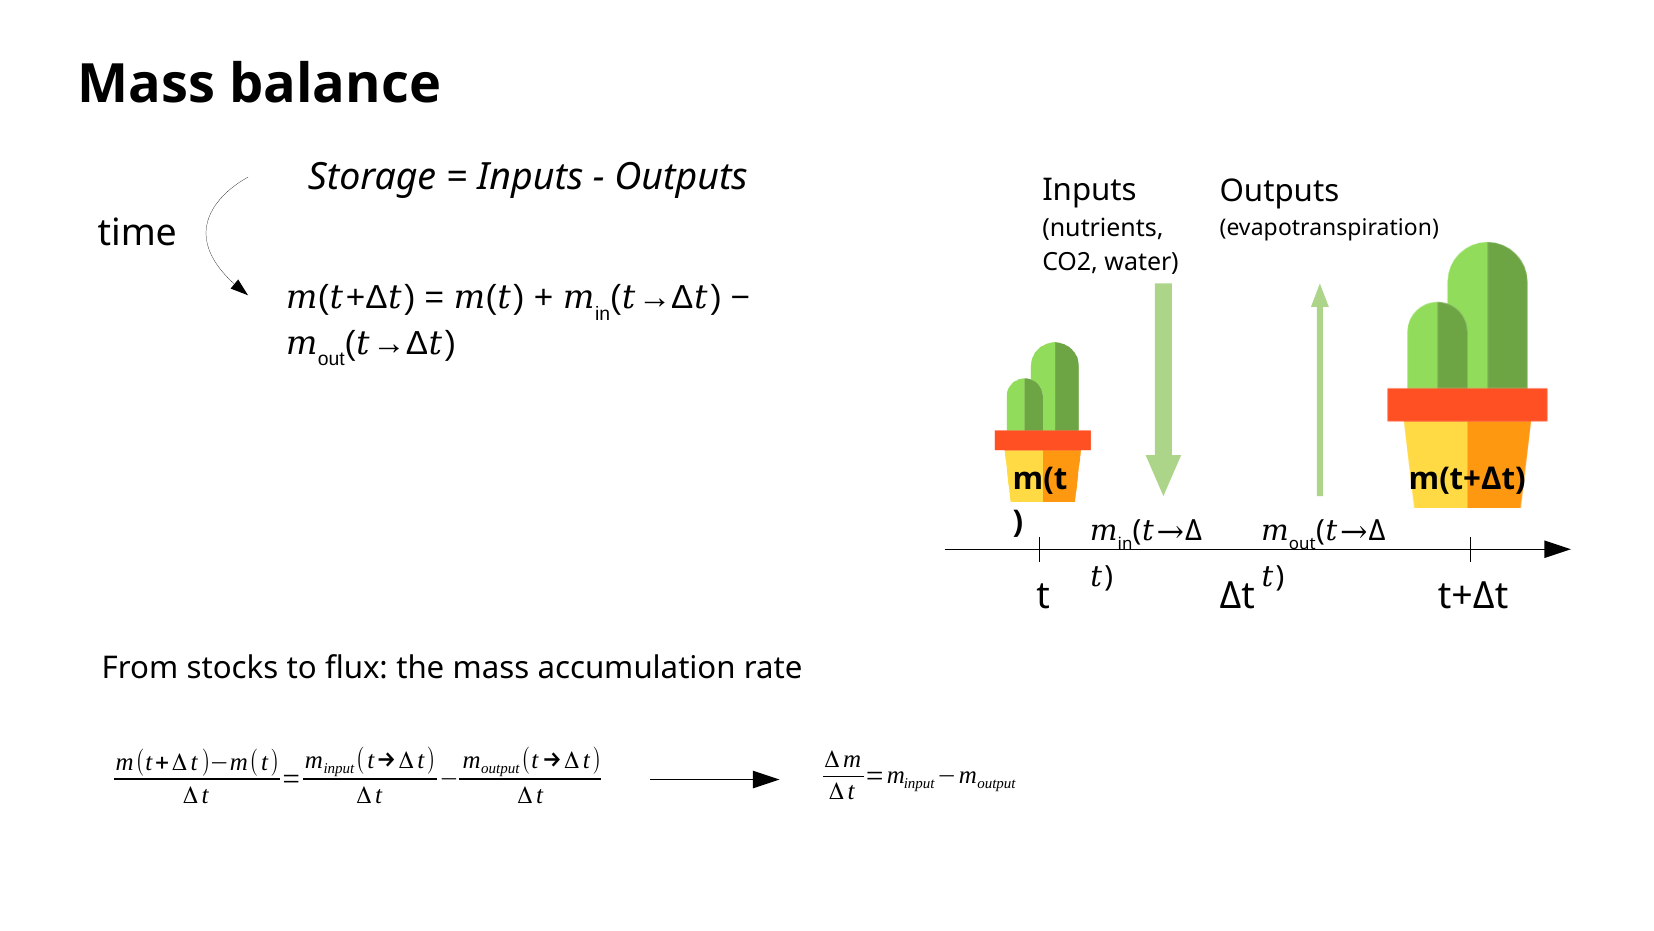

Mass balance
Storage = Inputs - Outputs
Inputs
(nutrients, CO2, water)
Outputs
(evapotranspiration)
m(t)
m(t+Δt)
𝑚in(𝑡→Δ𝑡)
𝑚out(𝑡→Δ𝑡)
t
t+Δt
Δt
time
𝑚(𝑡+Δ𝑡) = 𝑚(𝑡) + 𝑚in(𝑡→Δ𝑡) − 𝑚out(𝑡→Δ𝑡)
From stocks to flux: the mass accumulation rate